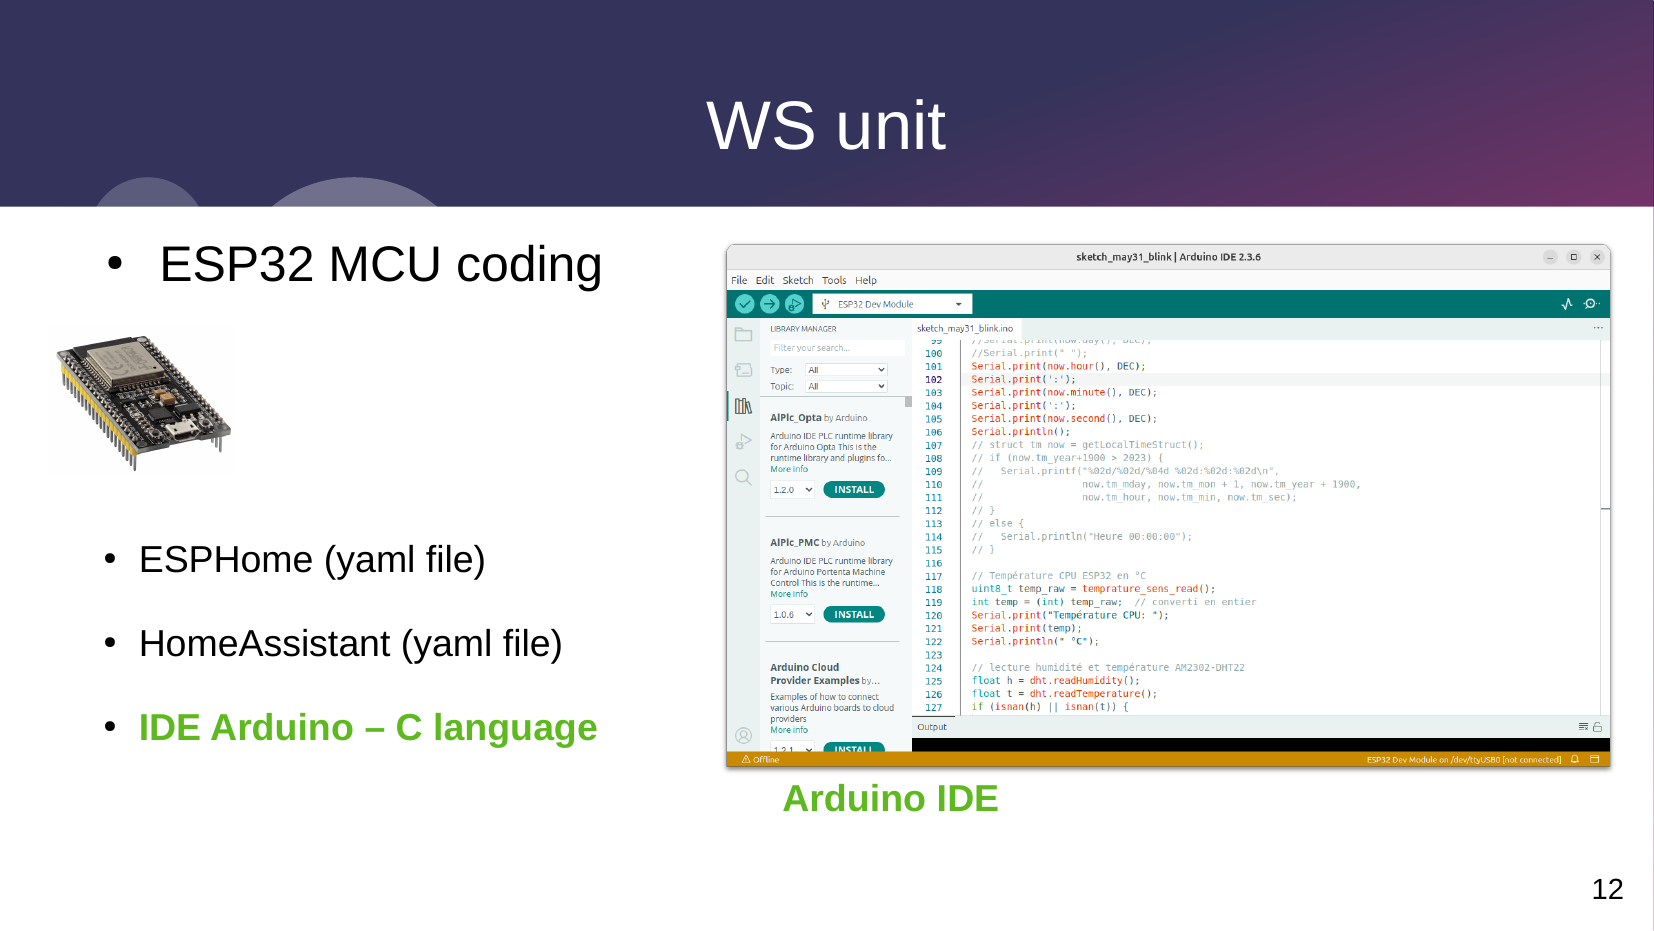

# WS unit
ESP32 MCU coding
ESPHome (yaml file)
HomeAssistant (yaml file)
IDE Arduino – C language
Arduino IDE